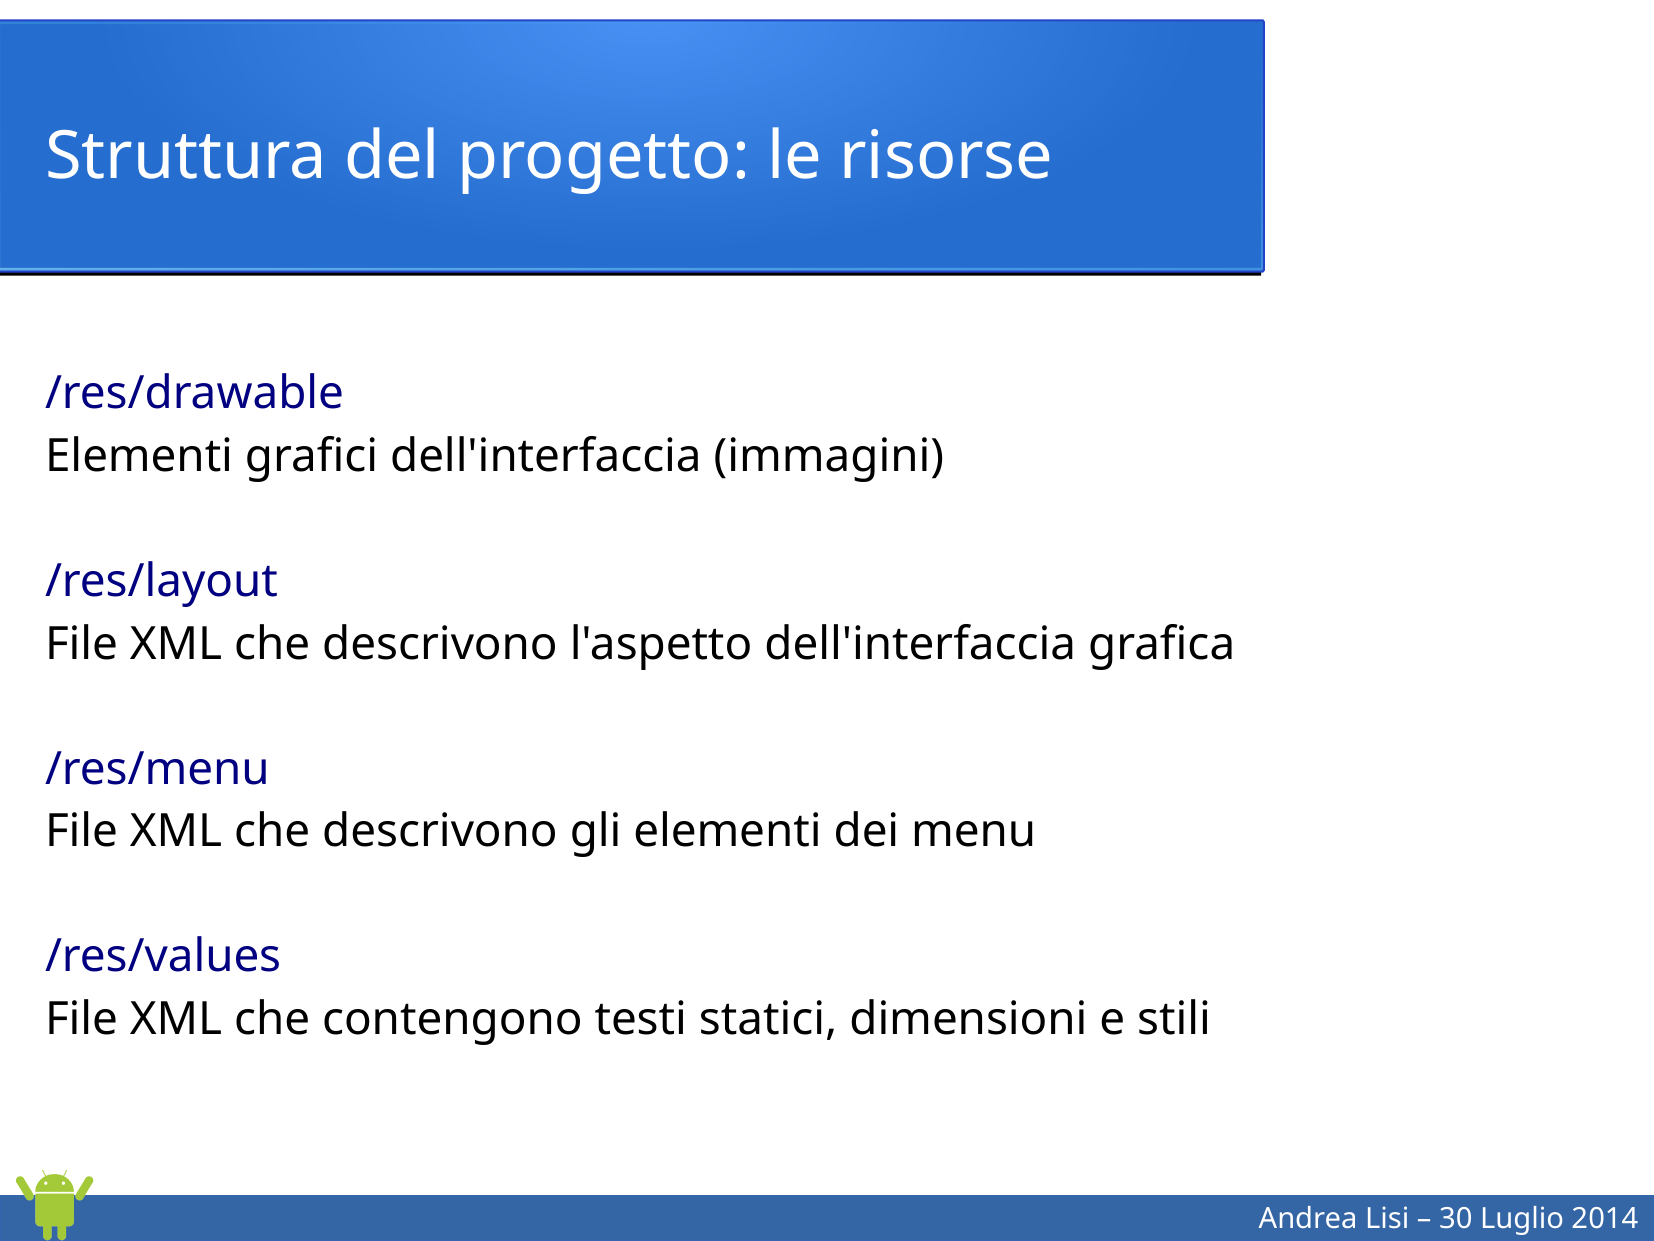

# Struttura del progetto: le risorse
/res/drawable
Elementi grafici dell'interfaccia (immagini)
/res/layout
File XML che descrivono l'aspetto dell'interfaccia grafica
/res/menu
File XML che descrivono gli elementi dei menu
/res/values
File XML che contengono testi statici, dimensioni e stili
Andrea Lisi – 30 Luglio 2014